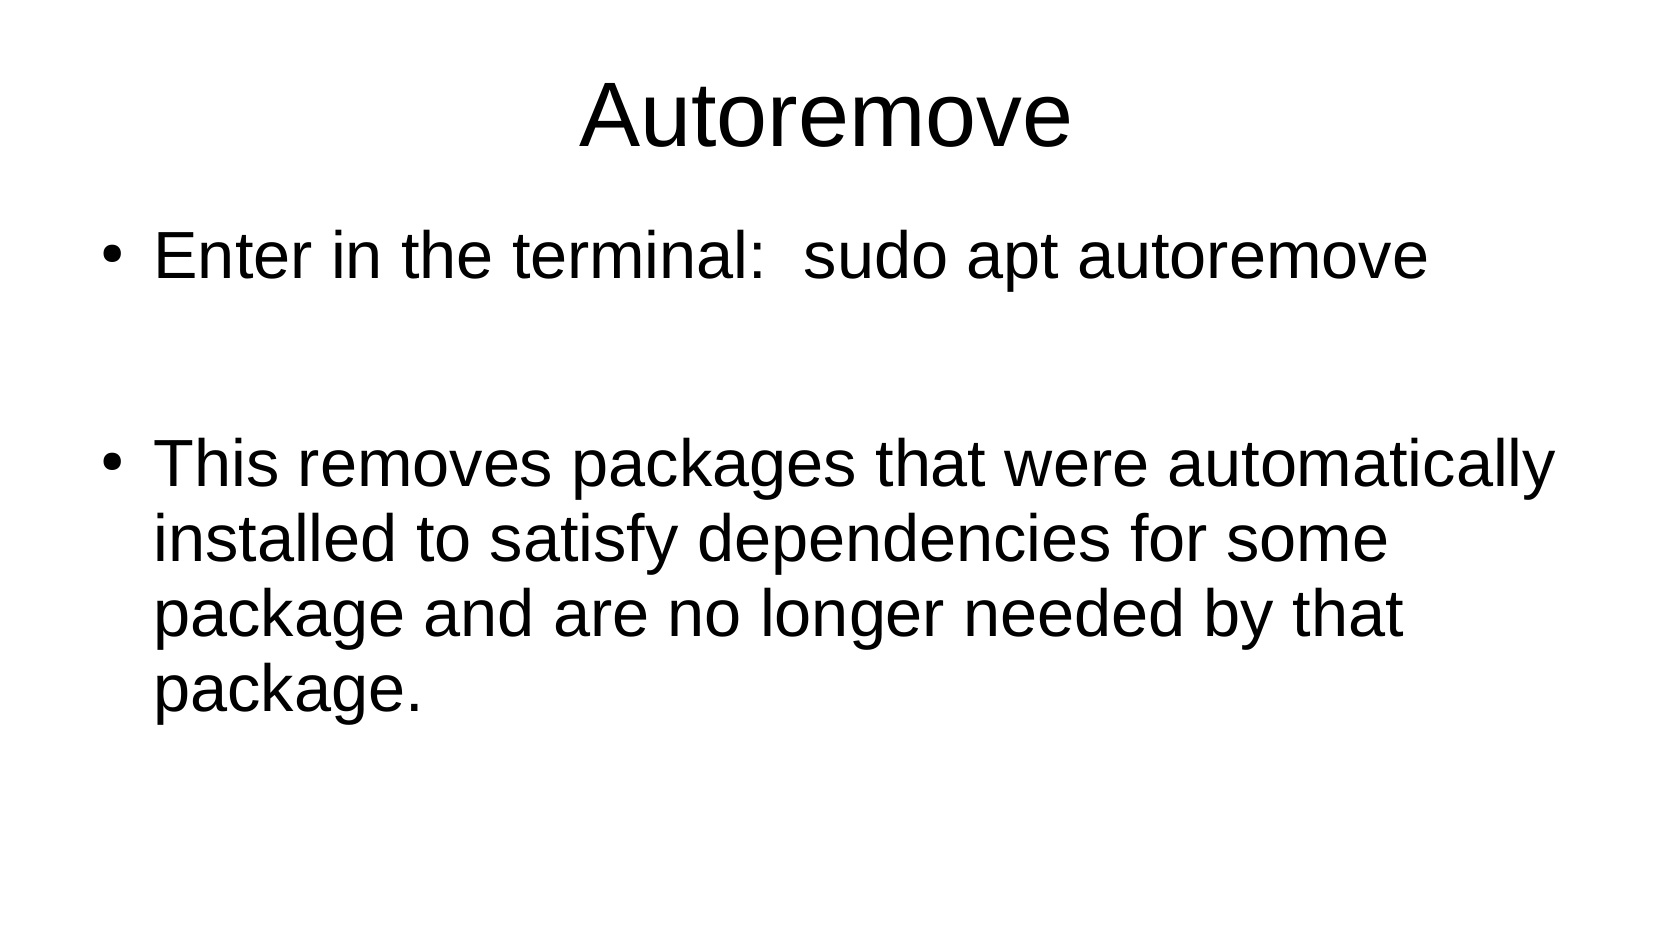

# Autoremove
Enter in the terminal: sudo apt autoremove
This removes packages that were automatically installed to satisfy dependencies for some package and are no longer needed by that package.